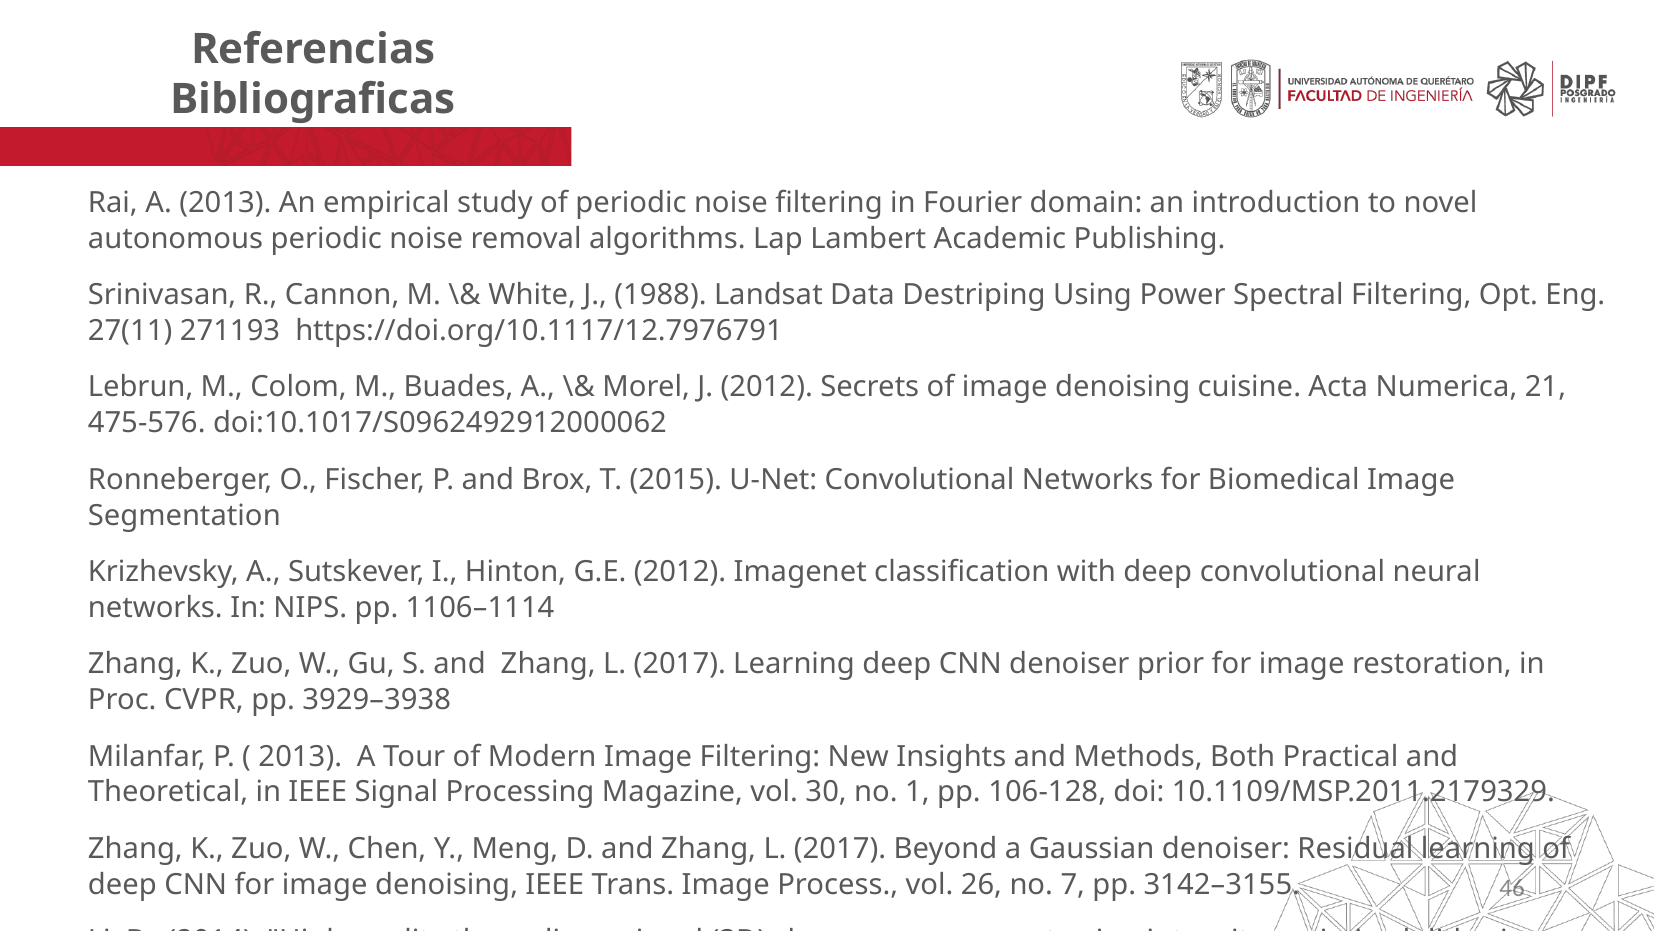

Referencias Bibliograficas
Rai, A. (2013). An empirical study of periodic noise filtering in Fourier domain: an introduction to novel autonomous periodic noise removal algorithms. Lap Lambert Academic Publishing.
Srinivasan, R., Cannon, M. \& White, J., (1988). Landsat Data Destriping Using Power Spectral Filtering, Opt. Eng. 27(11) 271193 https://doi.org/10.1117/12.7976791
Lebrun, M., Colom, M., Buades, A., \& Morel, J. (2012). Secrets of image denoising cuisine. Acta Numerica, 21, 475-576. doi:10.1017/S0962492912000062
Ronneberger, O., Fischer, P. and Brox, T. (2015). U-Net: Convolutional Networks for Biomedical Image Segmentation
Krizhevsky, A., Sutskever, I., Hinton, G.E. (2012). Imagenet classification with deep convolutional neural networks. In: NIPS. pp. 1106–1114
Zhang, K., Zuo, W., Gu, S. and Zhang, L. (2017). Learning deep CNN denoiser prior for image restoration, in Proc. CVPR, pp. 3929–3938
Milanfar, P. ( 2013). A Tour of Modern Image Filtering: New Insights and Methods, Both Practical and Theoretical, in IEEE Signal Processing Magazine, vol. 30, no. 1, pp. 106-128, doi: 10.1109/MSP.2011.2179329.
Zhang, K., Zuo, W., Chen, Y., Meng, D. and Zhang, L. (2017). Beyond a Gaussian denoiser: Residual learning of deep CNN for image denoising, IEEE Trans. Image Process., vol. 26, no. 7, pp. 3142–3155.
Li, B., (2014). "High quality three-dimensional (3D) shape measurement using intensity-optimized dithering technique". Graduate Theses and Dissertations. 13678.
46